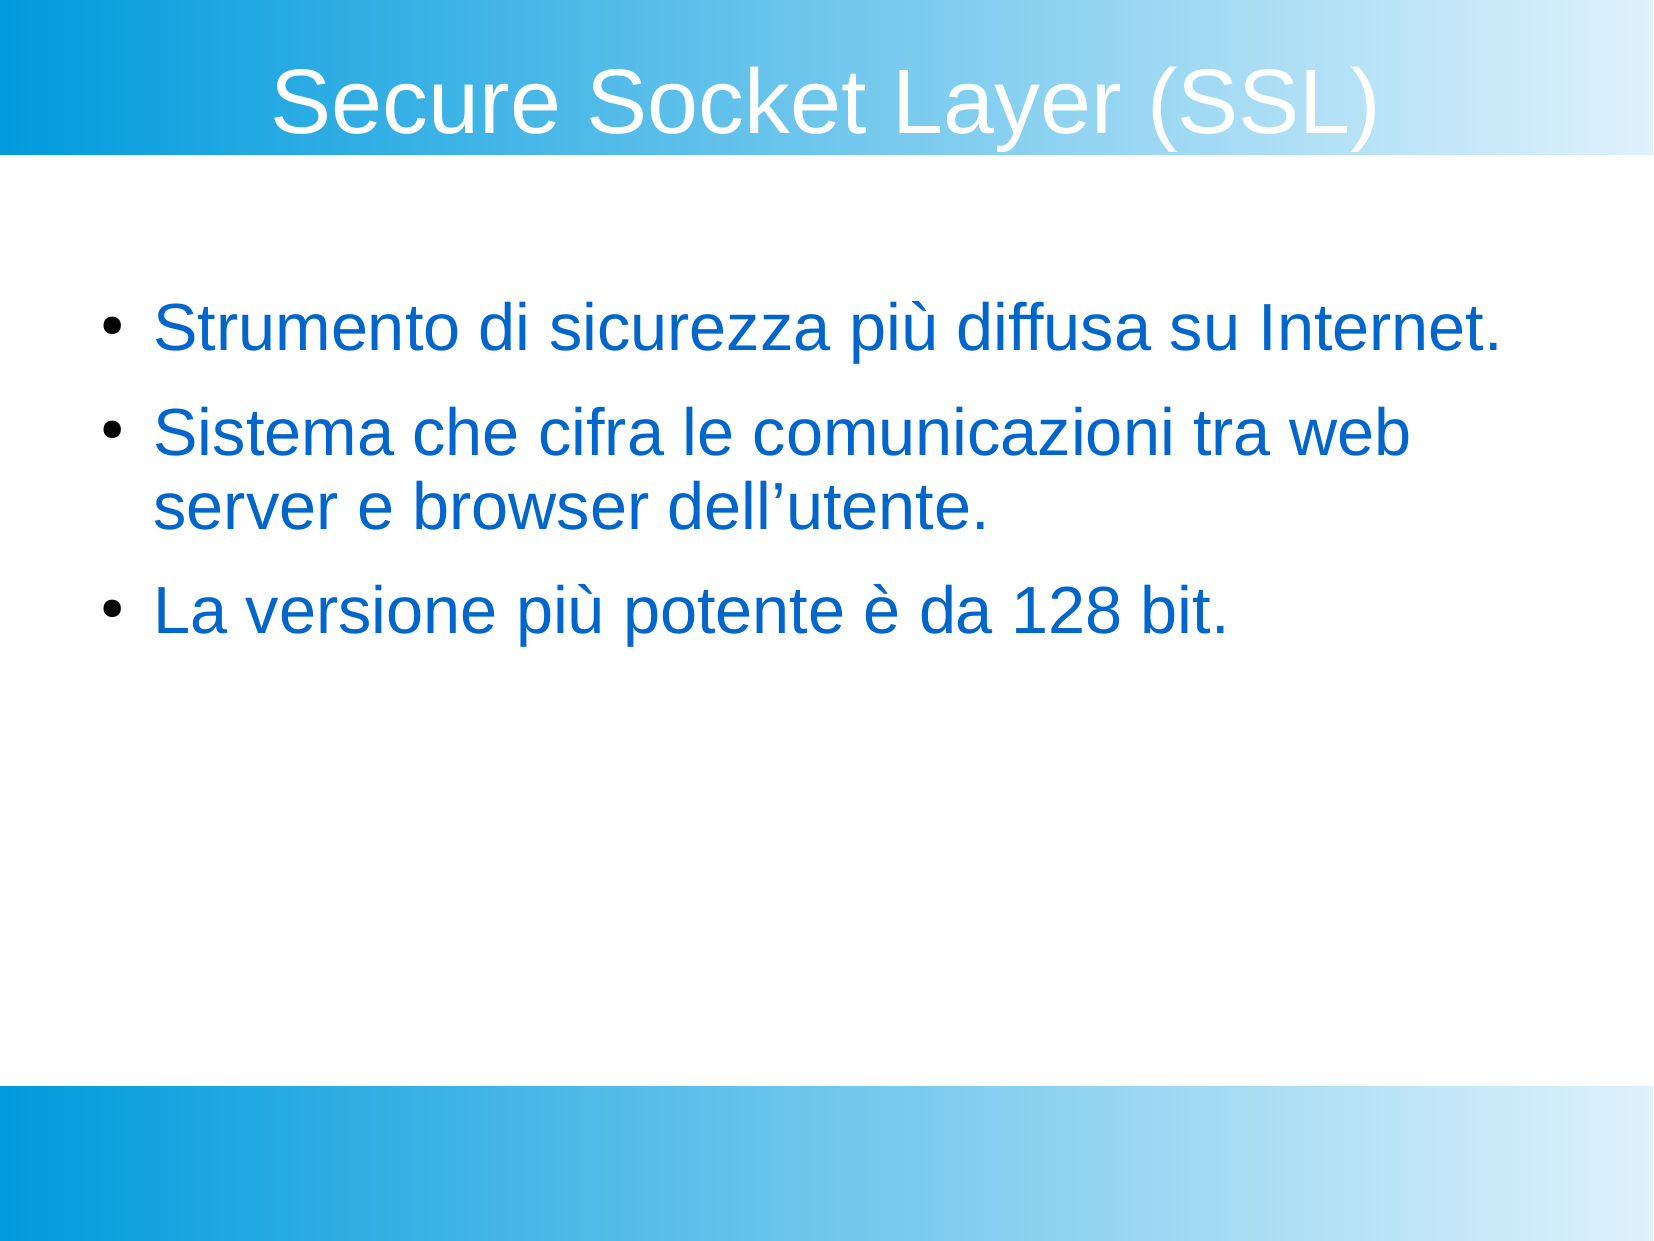

# Secure Socket Layer (SSL)
Strumento di sicurezza più diffusa su Internet.
Sistema che cifra le comunicazioni tra web server e browser dell’utente.
La versione più potente è da 128 bit.